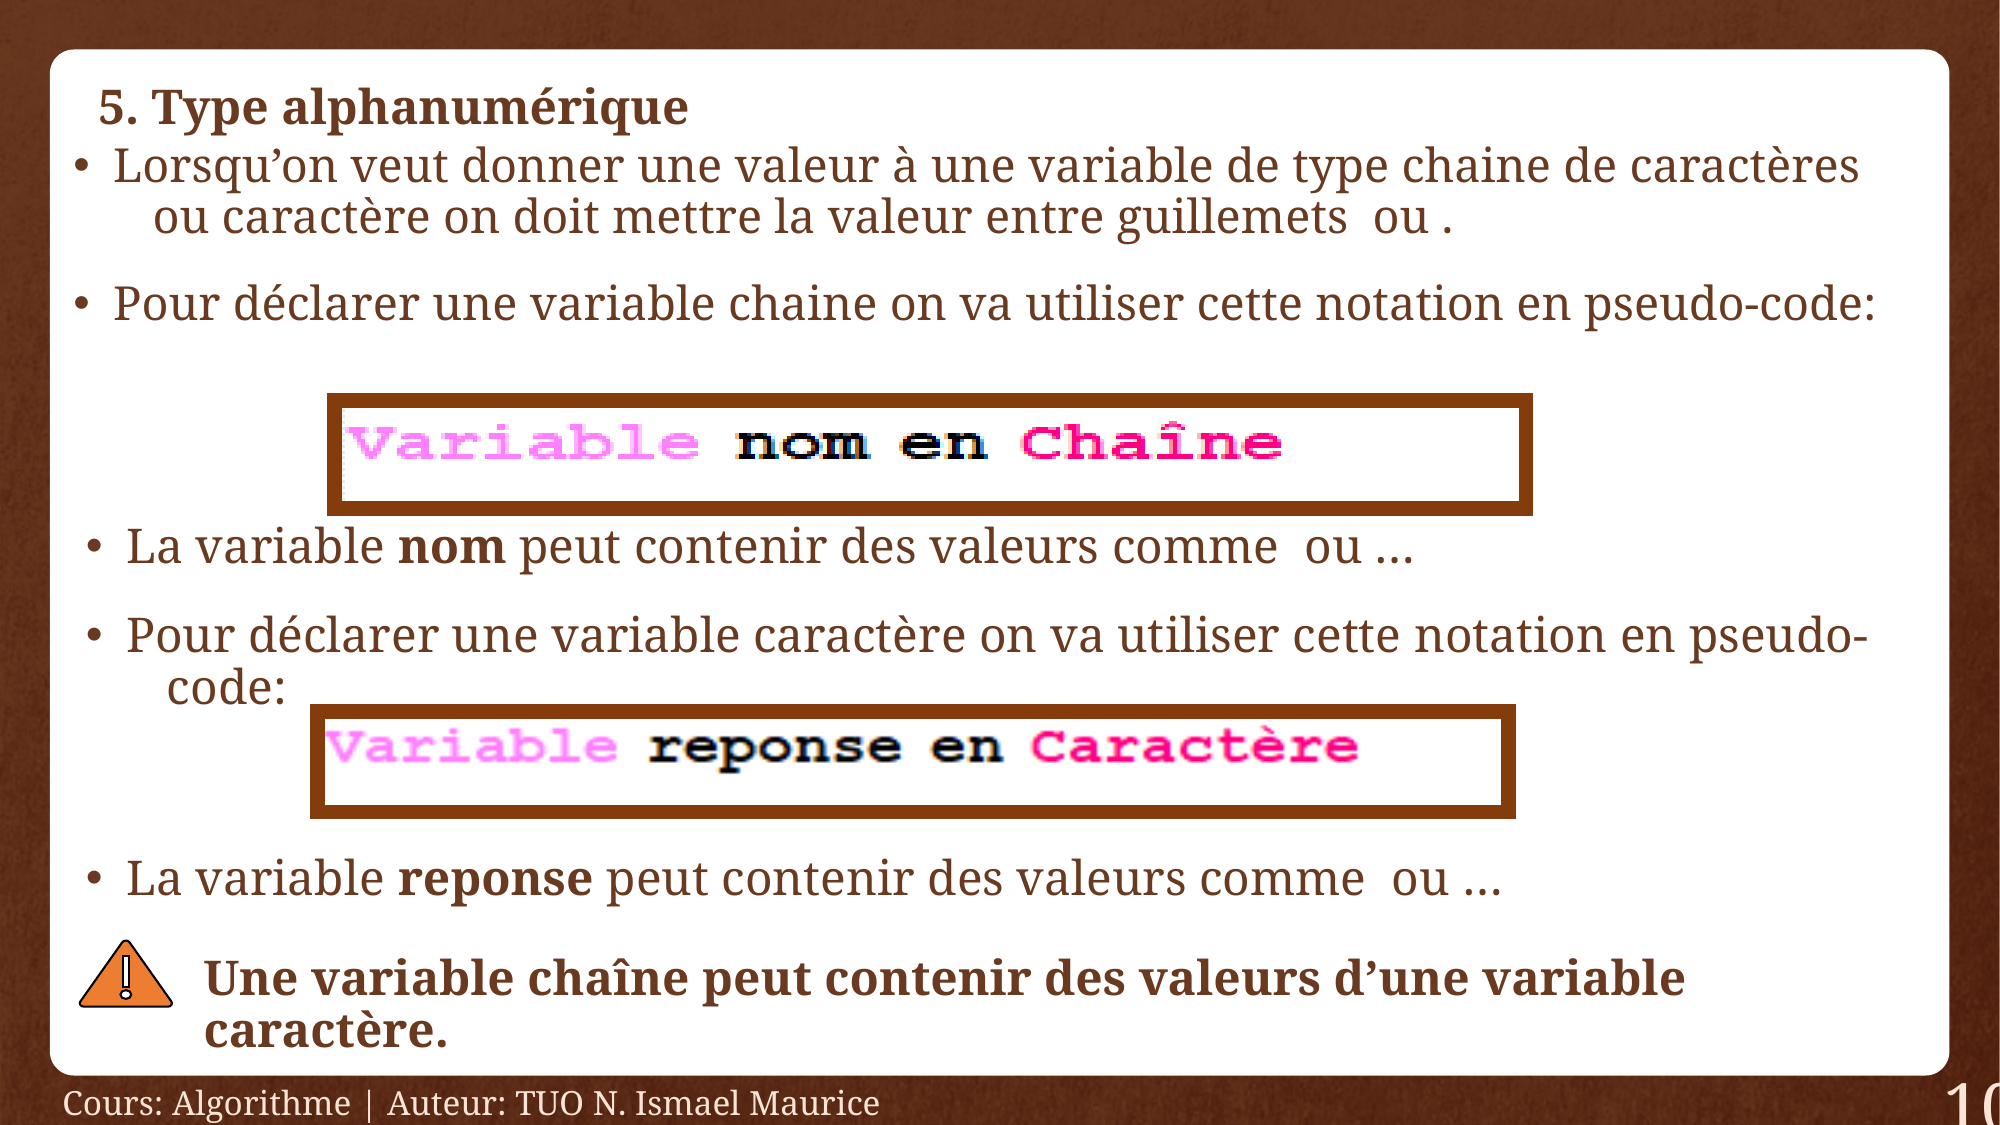

# 5. Type alphanumérique
Lorsqu’on veut donner une valeur à une variable de type chaine de caractères ou caractère on doit mettre la valeur entre guillemets ou .
Pour déclarer une variable chaine on va utiliser cette notation en pseudo-code:
La variable nom peut contenir des valeurs comme ou …
Pour déclarer une variable caractère on va utiliser cette notation en pseudo-code:
La variable reponse peut contenir des valeurs comme ou …
Une variable chaîne peut contenir des valeurs d’une variable caractère.
Cours: Algorithme | Auteur: TUO N. Ismael Maurice